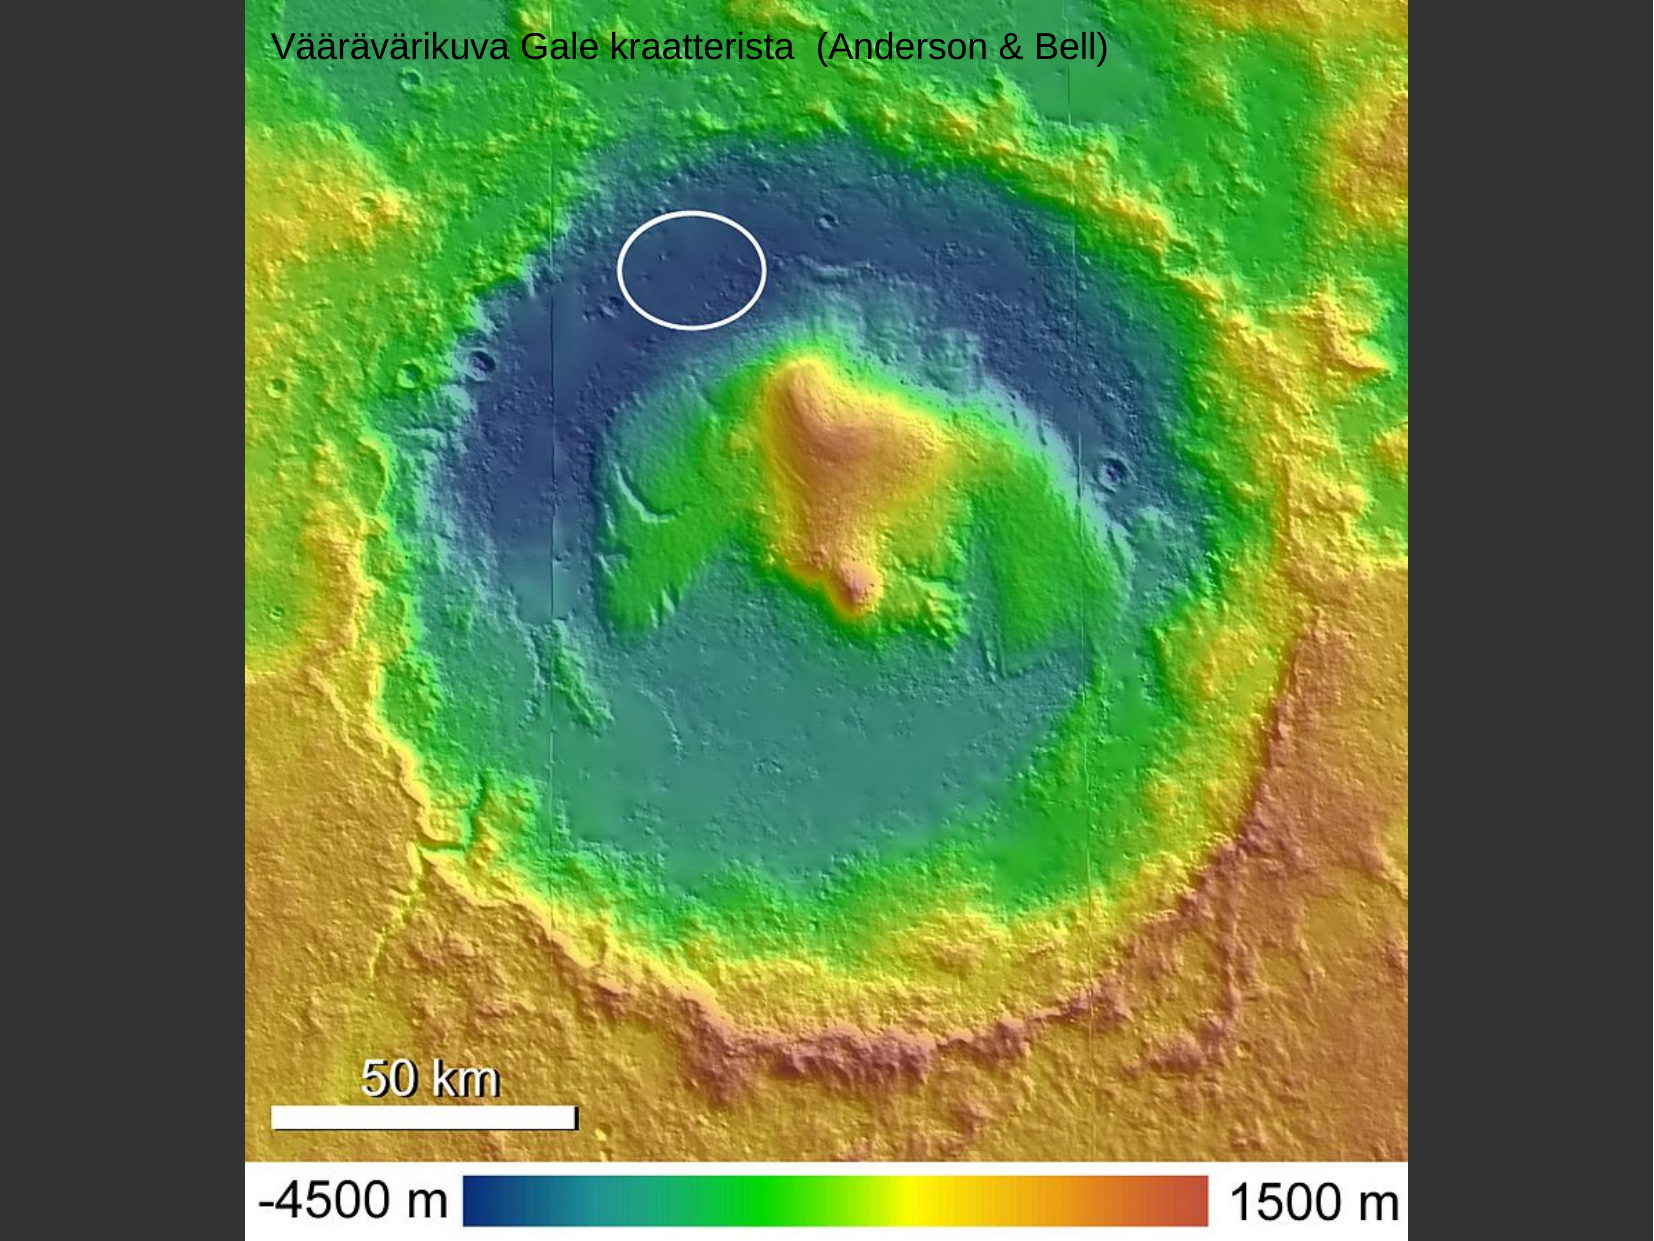

Väärävärikuva Gale kraatterista (Anderson & Bell)
#